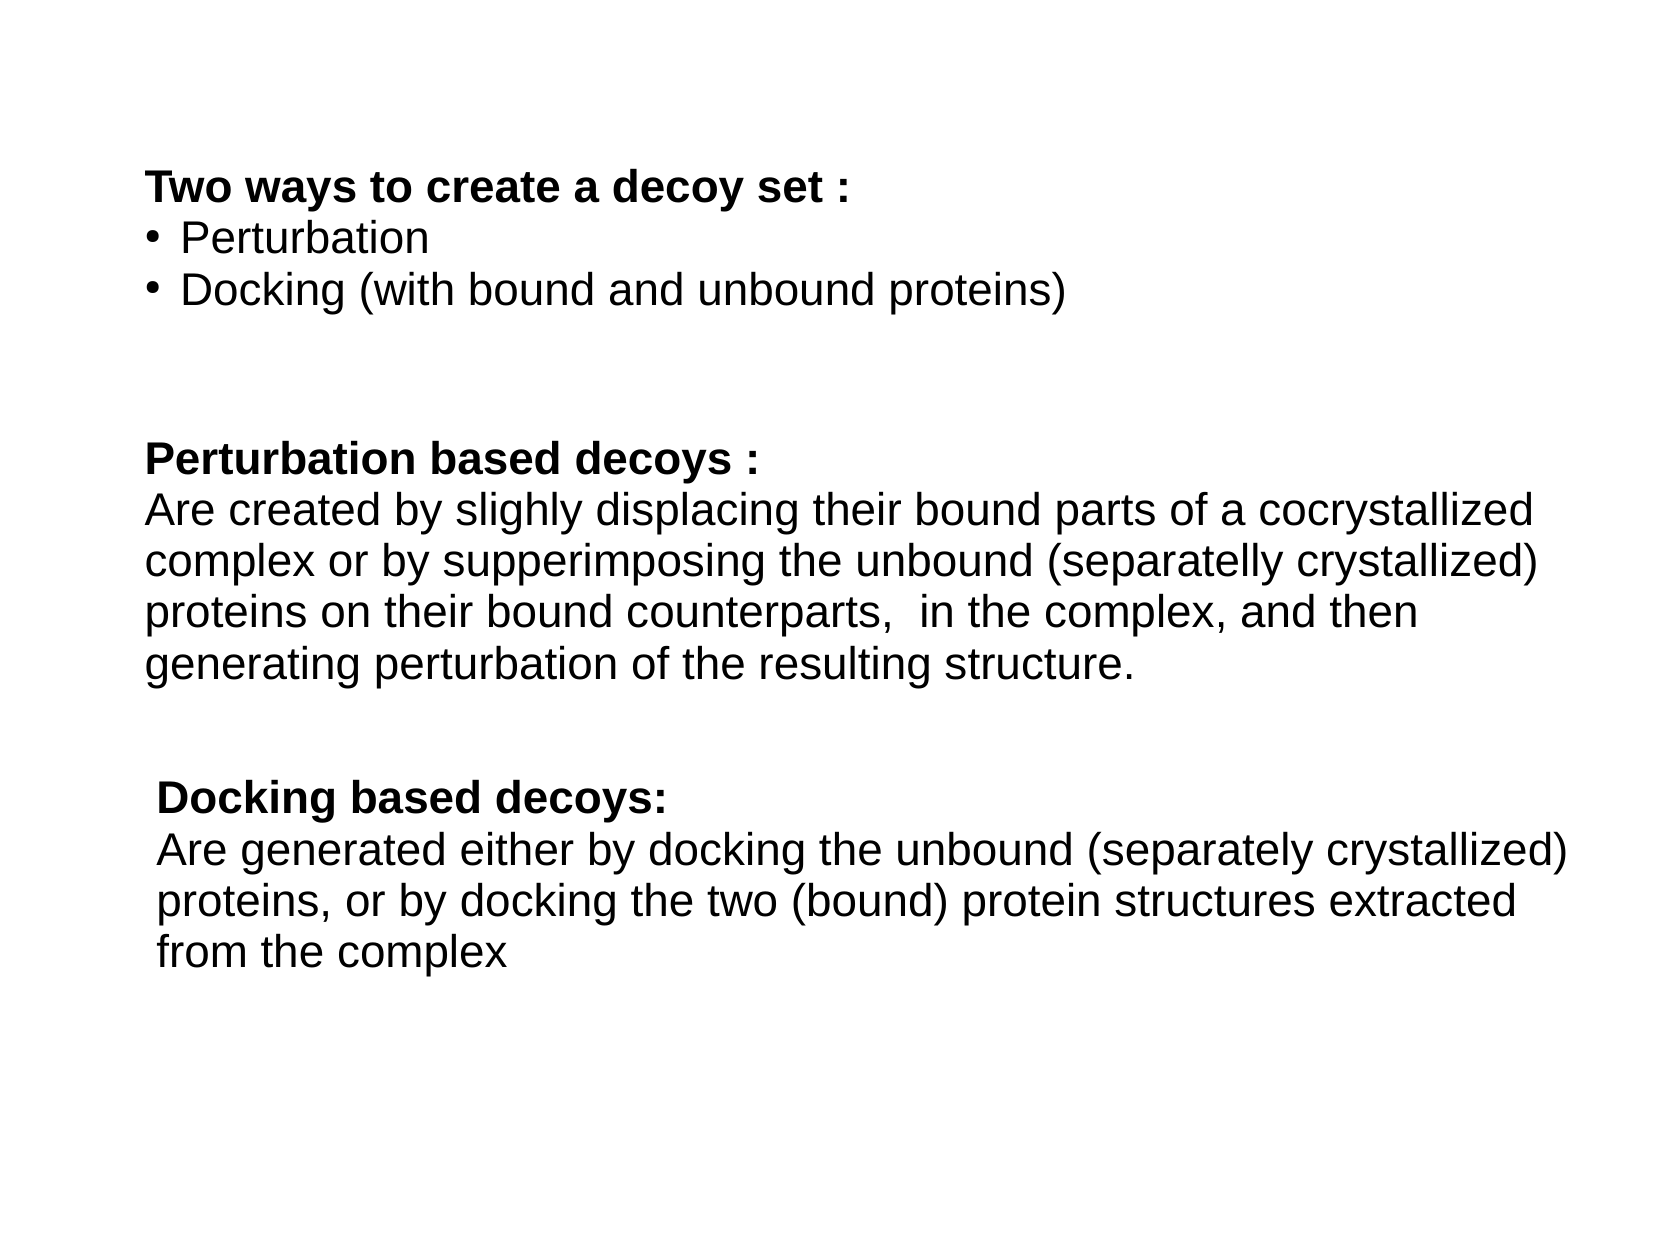

Two ways to create a decoy set :
Perturbation
Docking (with bound and unbound proteins)
Perturbation based decoys :
Are created by slighly displacing their bound parts of a cocrystallized complex or by supperimposing the unbound (separatelly crystallized) proteins on their bound counterparts, in the complex, and then generating perturbation of the resulting structure.
Docking based decoys:
Are generated either by docking the unbound (separately crystallized) proteins, or by docking the two (bound) protein structures extracted from the complex